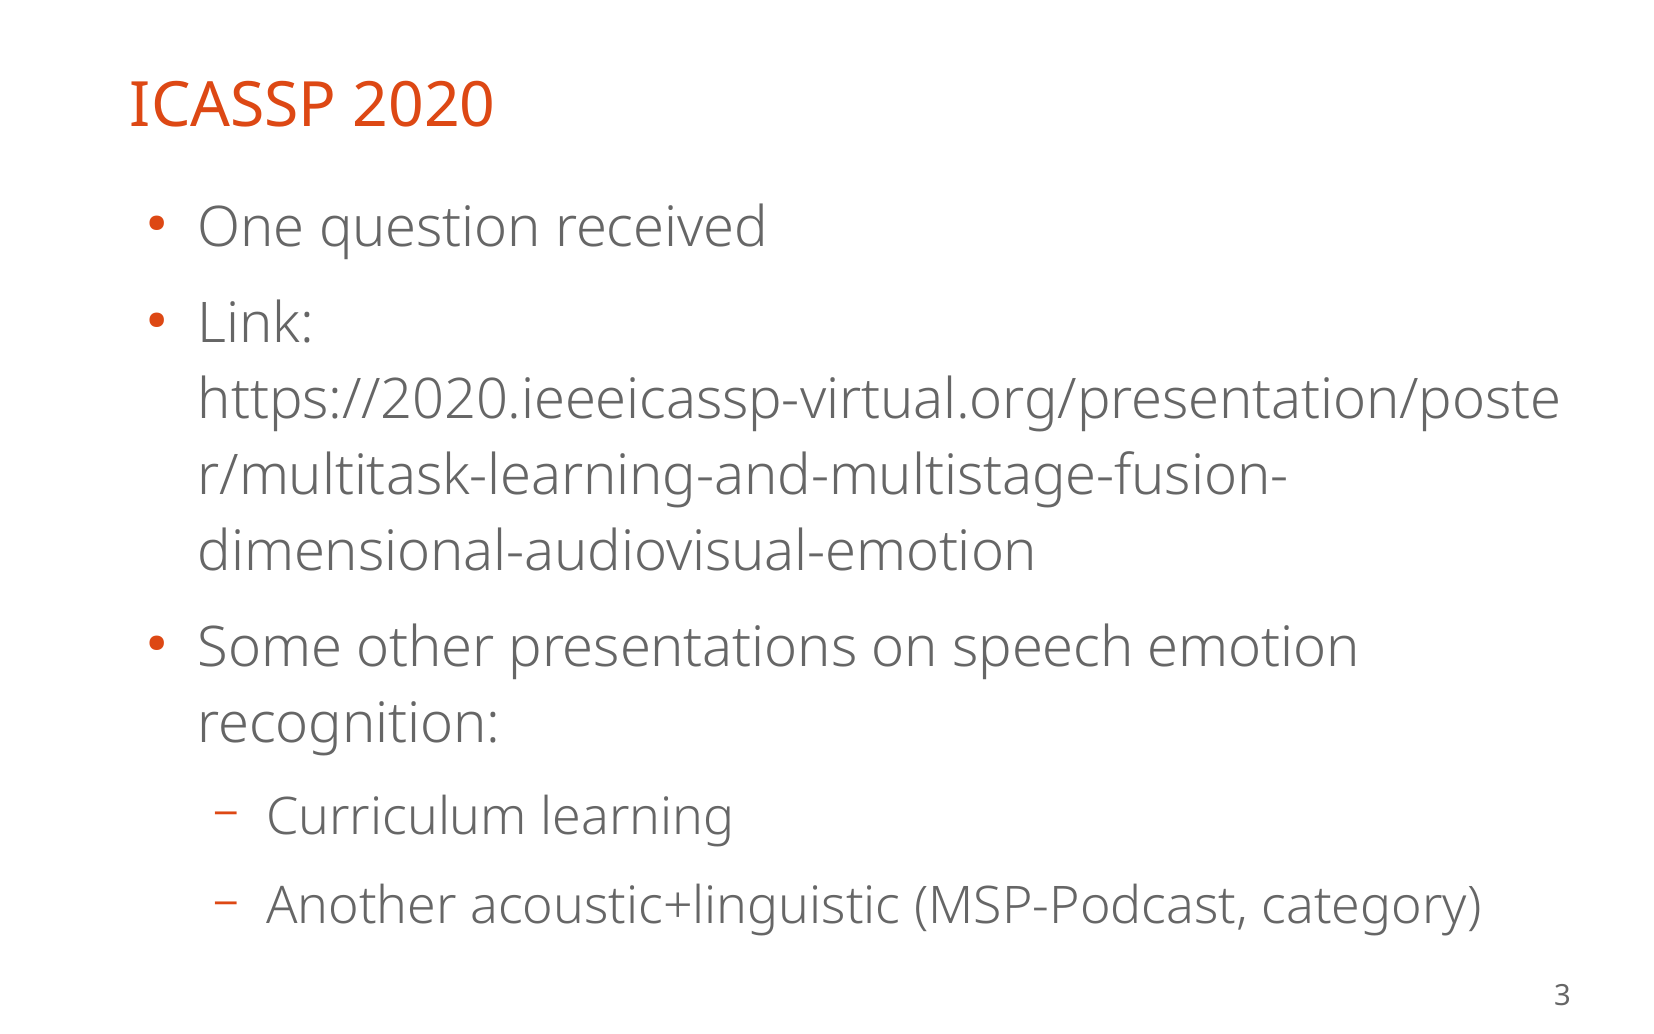

# ICASSP 2020
One question received
Link: https://2020.ieeeicassp-virtual.org/presentation/poster/multitask-learning-and-multistage-fusion-dimensional-audiovisual-emotion
Some other presentations on speech emotion recognition:
Curriculum learning
Another acoustic+linguistic (MSP-Podcast, category)
3